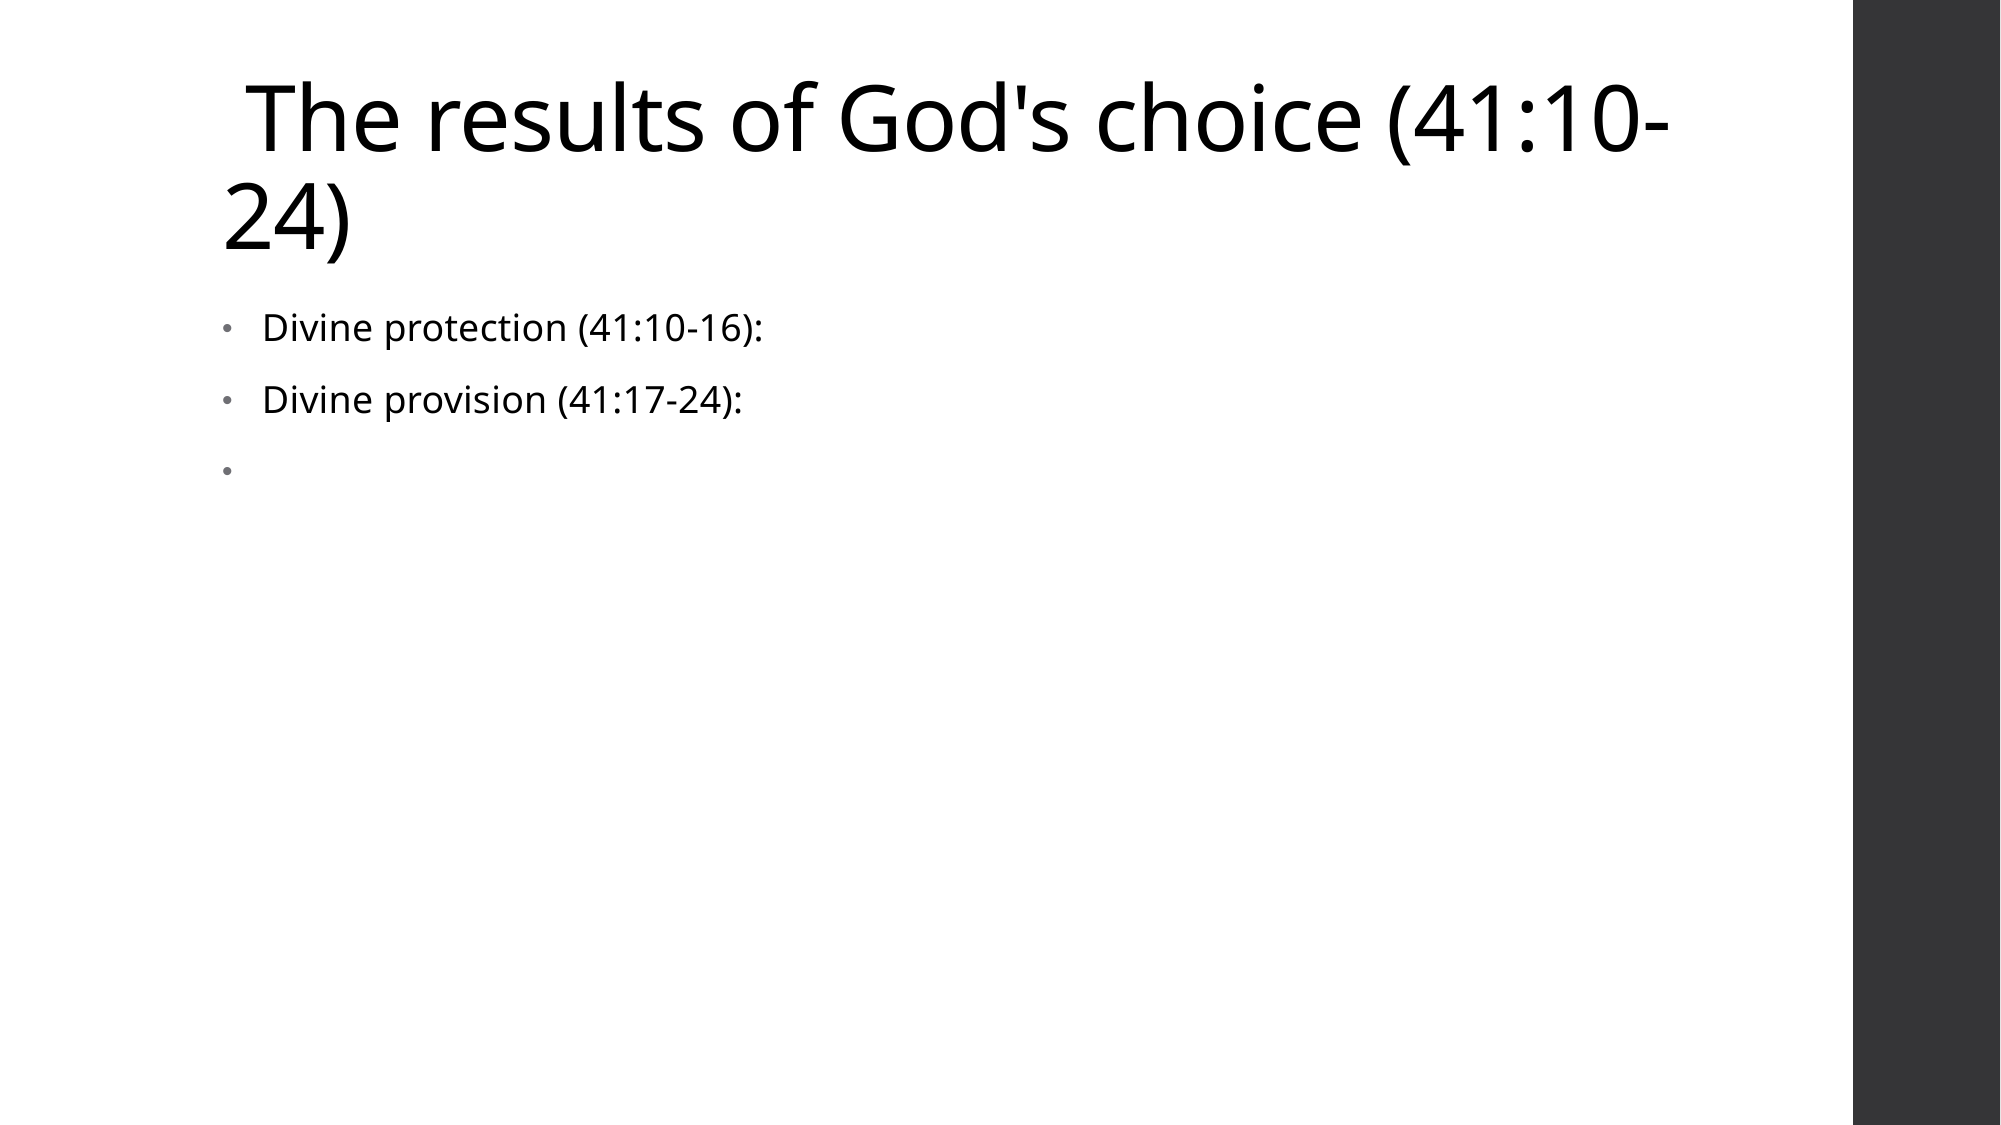

# The results of God's choice (41:10-24)
 Divine protection (41:10-16):
 Divine provision (41:17-24):